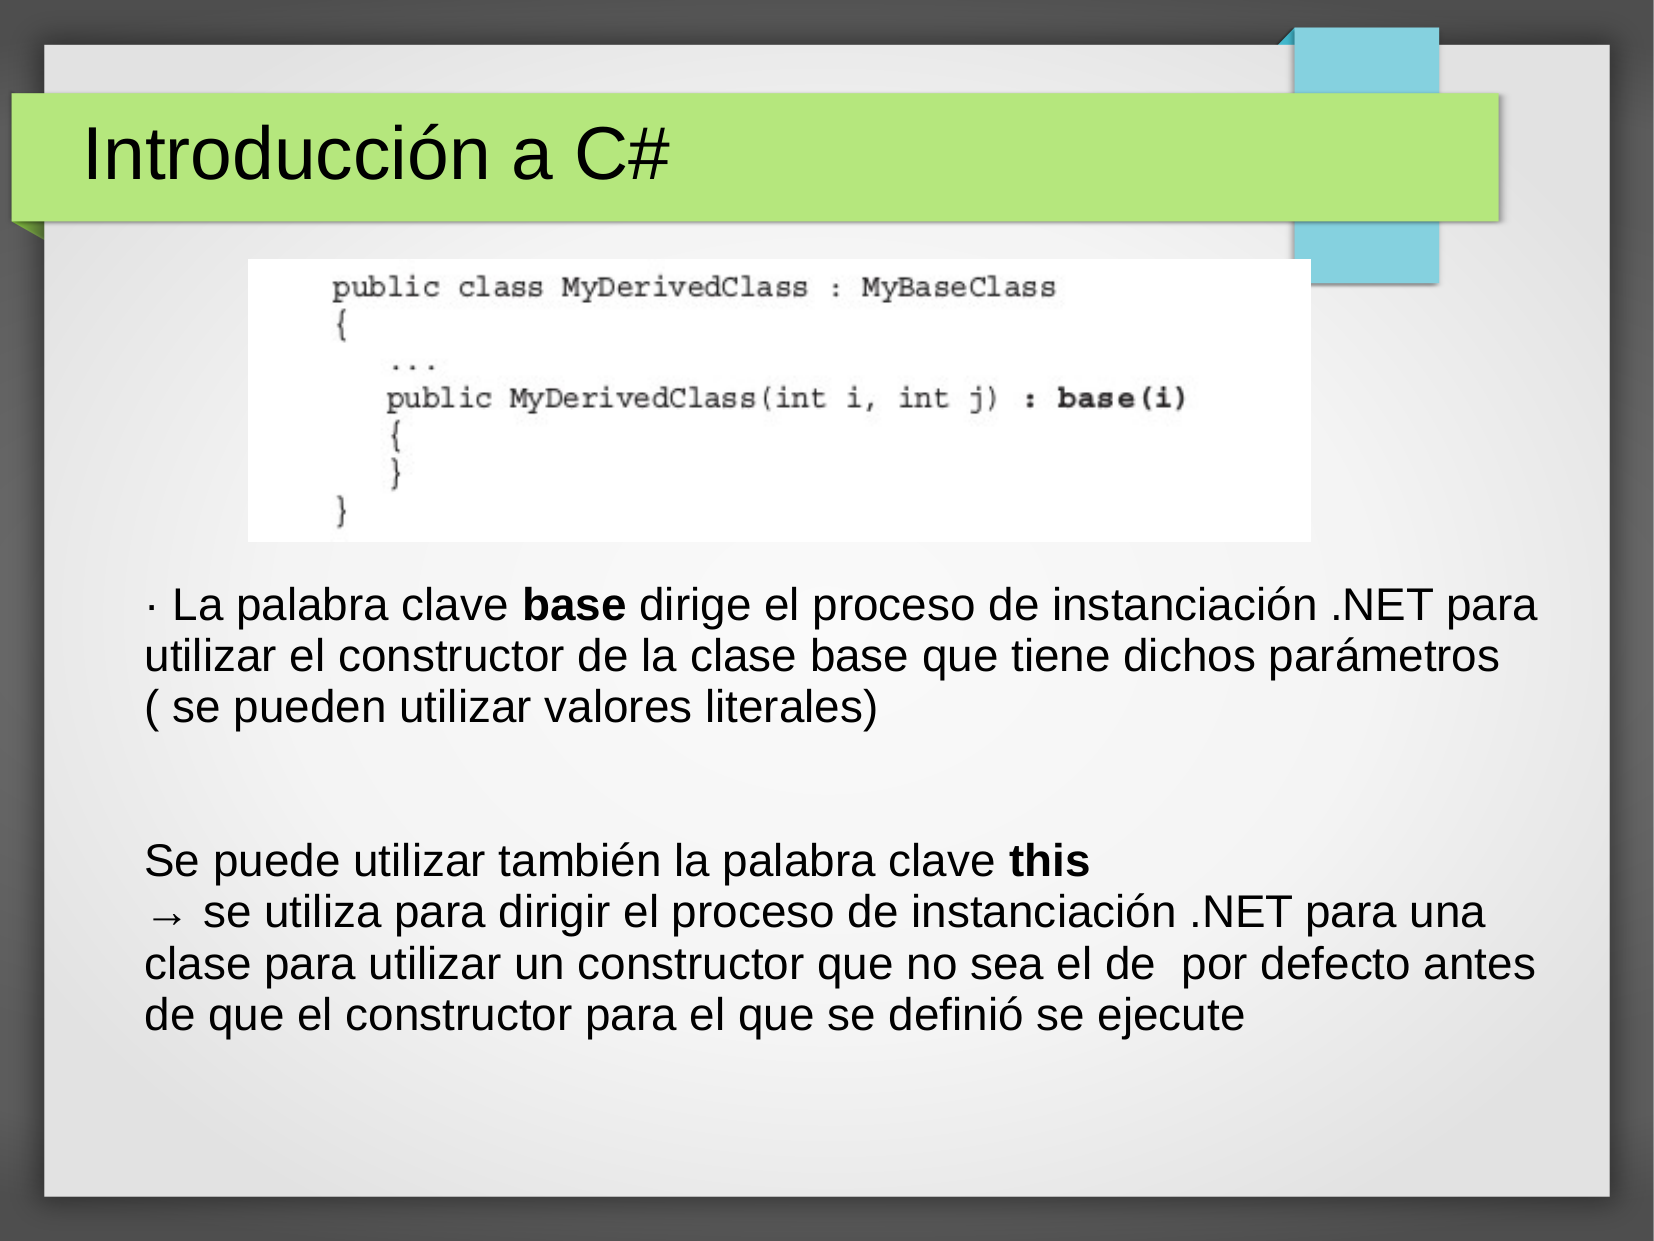

# Introducción a C#
	· La palabra clave base dirige el proceso de instanciación .NET para 	utilizar el constructor de la clase base que tiene dichos parámetros 		( se pueden utilizar valores literales)
	Se puede utilizar también la palabra clave this
	→ se utiliza para dirigir el proceso de instanciación .NET para una 		clase para utilizar un constructor que no sea el de por defecto antes 	de que el constructor para el que se definió se ejecute